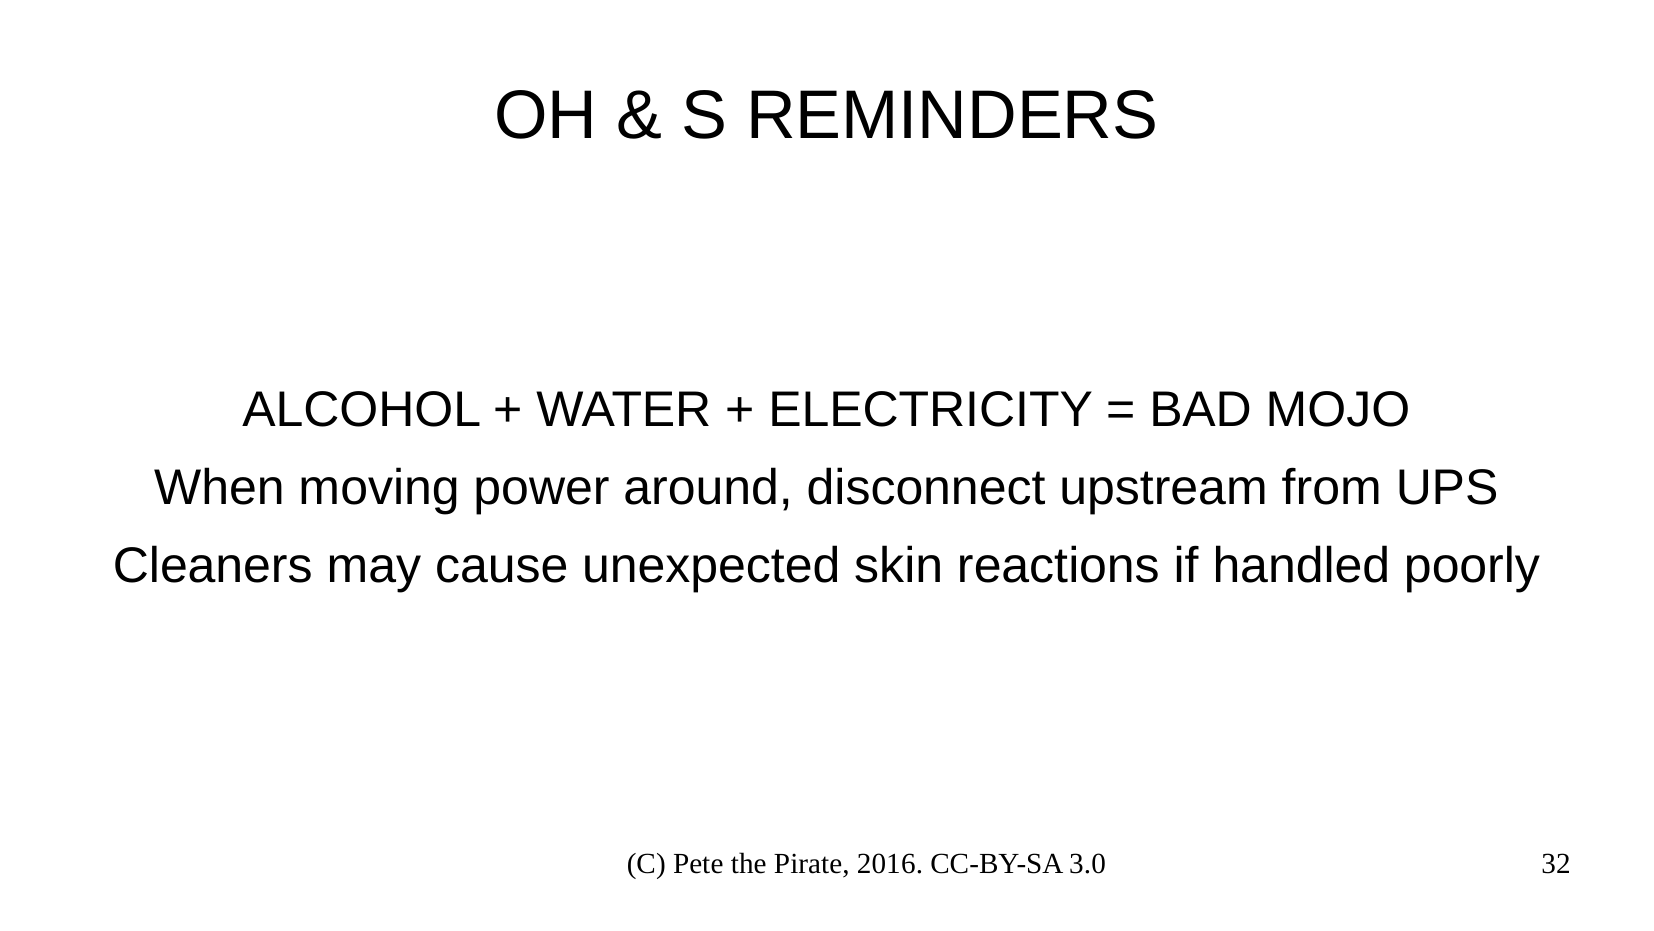

# OH & S REMINDERS
ALCOHOL + WATER + ELECTRICITY = BAD MOJO
When moving power around, disconnect upstream from UPS
Cleaners may cause unexpected skin reactions if handled poorly
(C) Pete the Pirate, 2016. CC-BY-SA 3.0
32